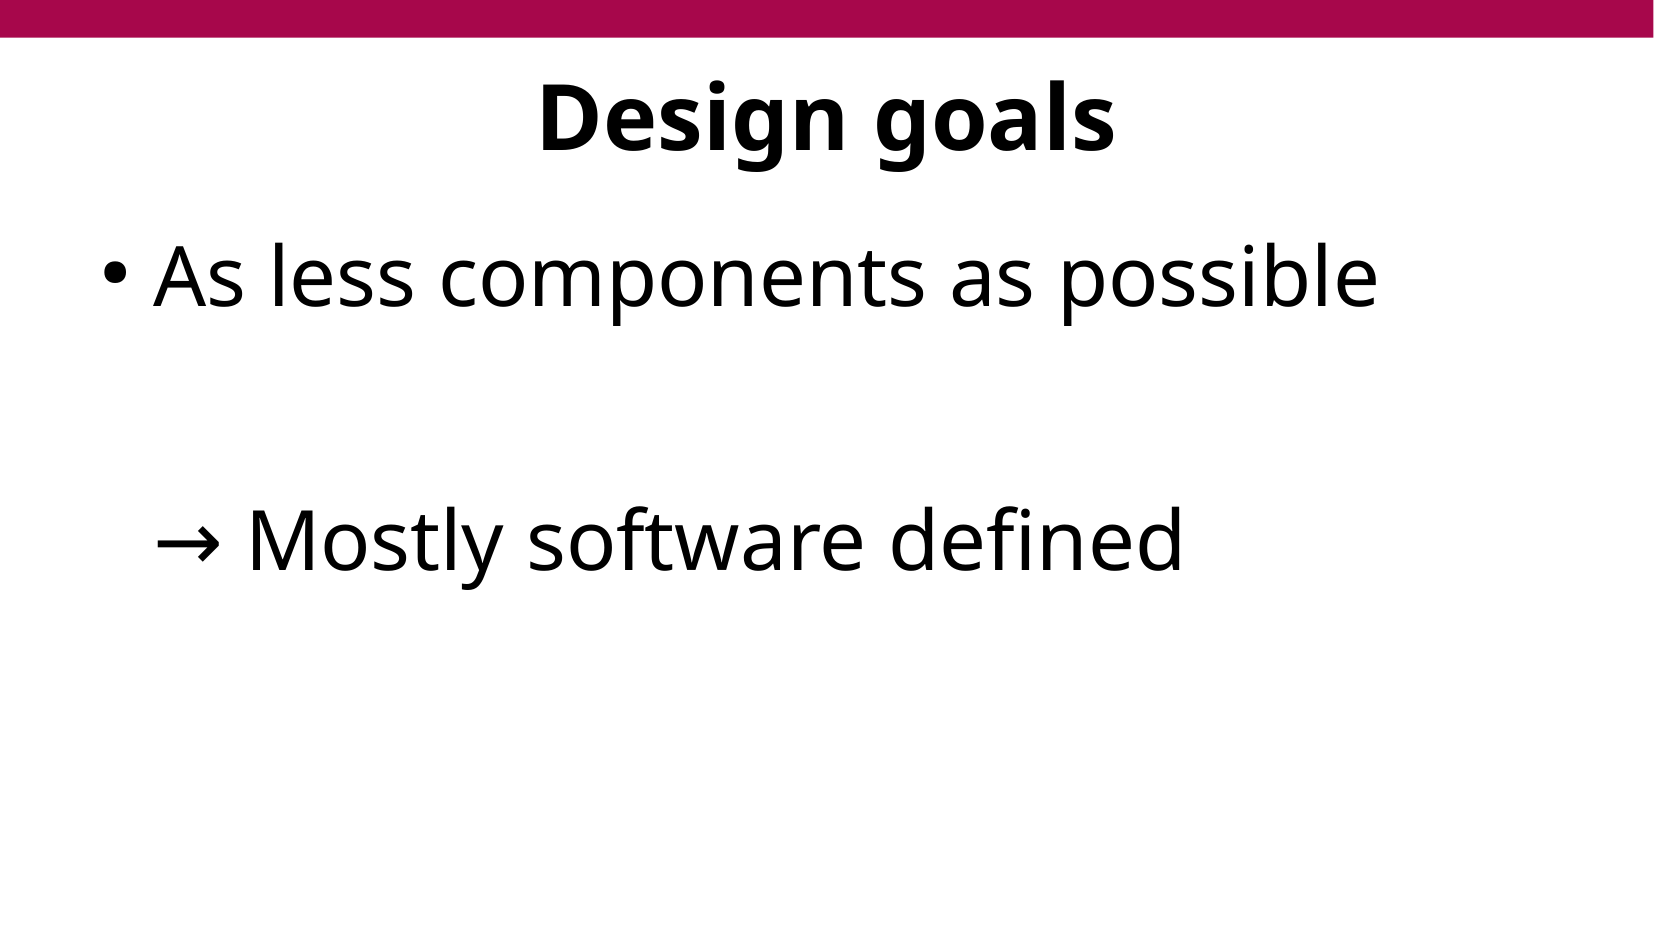

# Design goals
As less components as possible
→ Mostly software defined